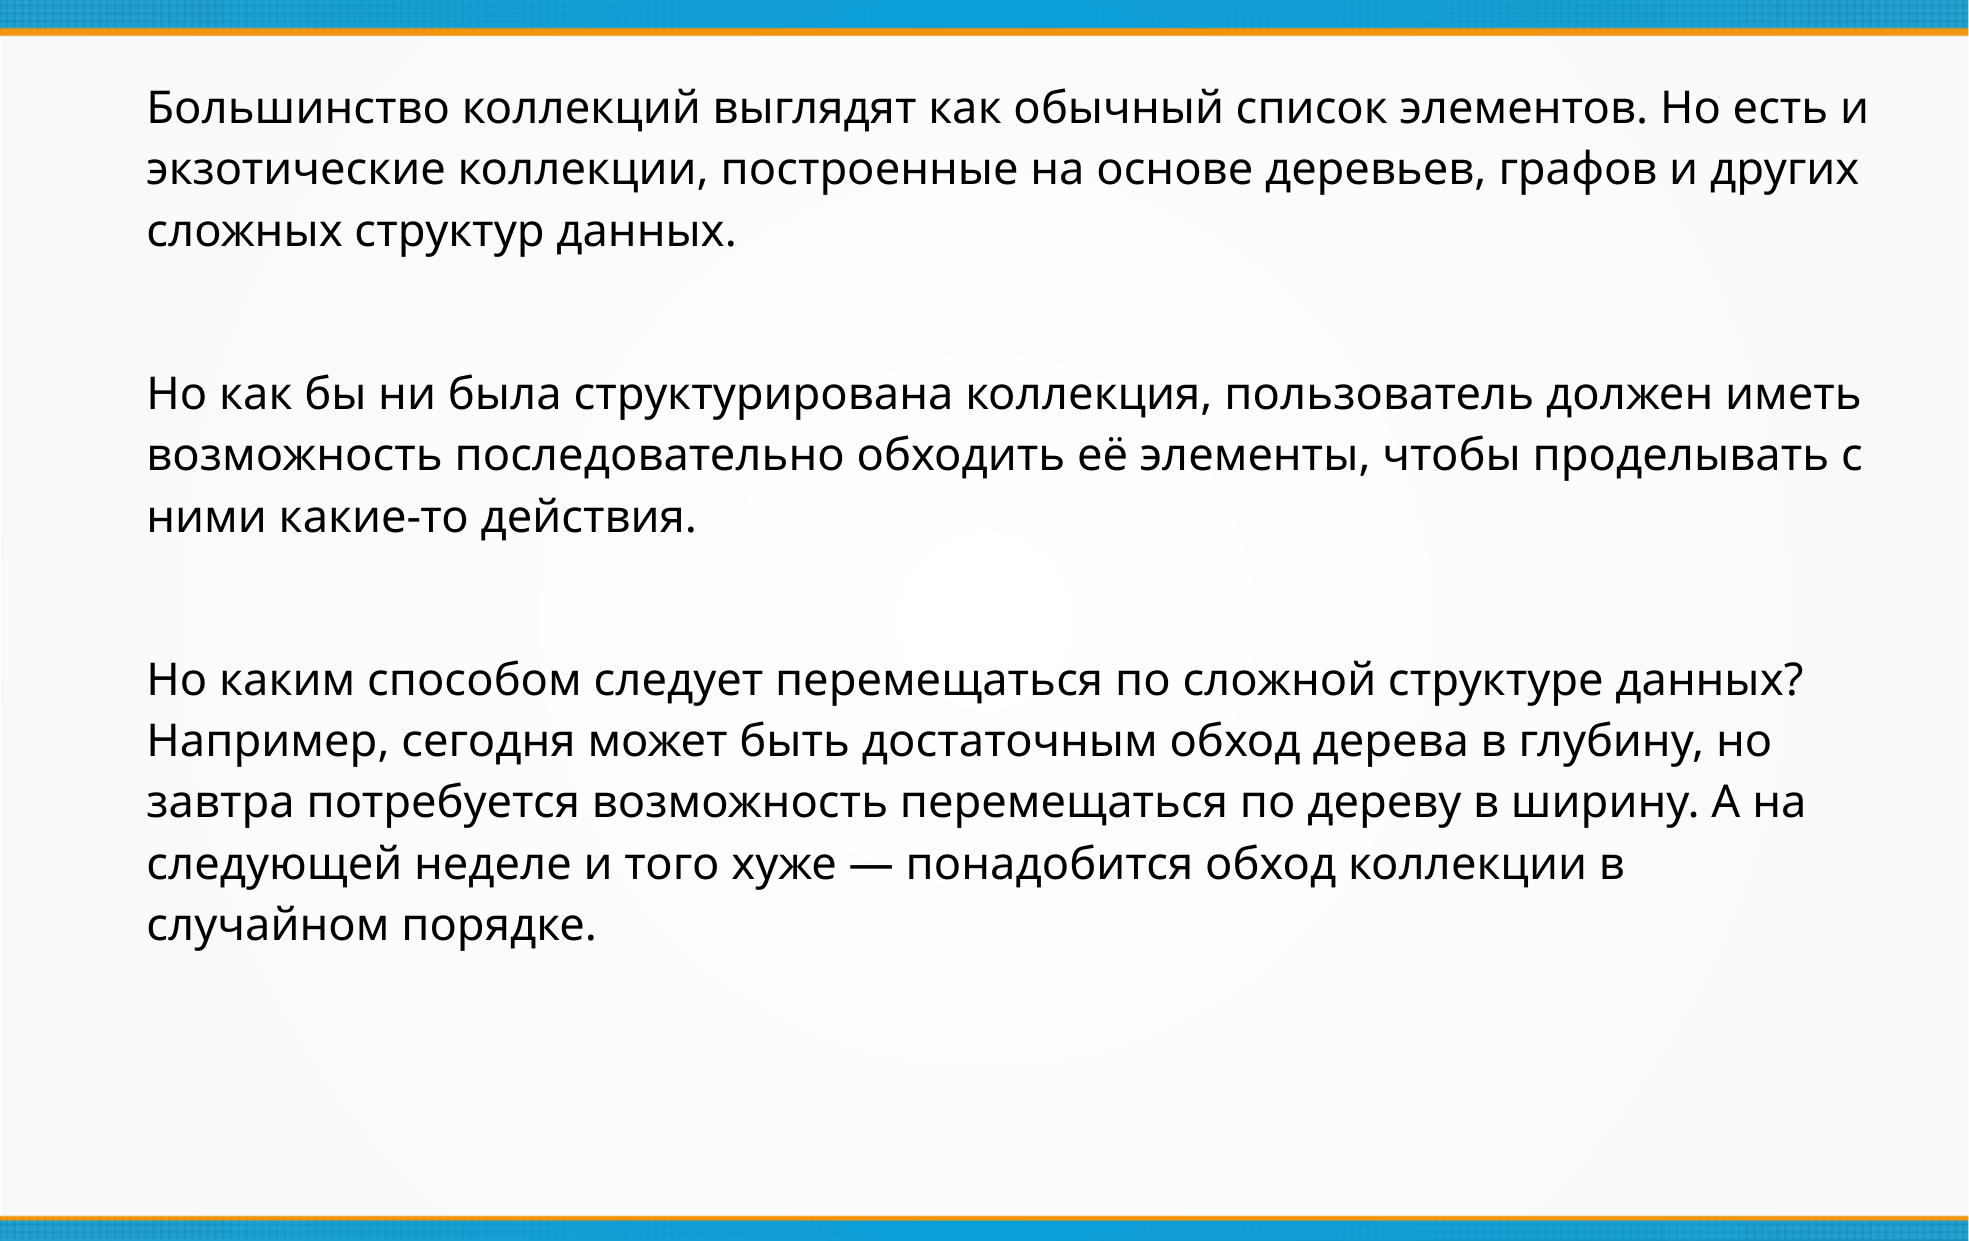

# Большинство коллекций выглядят как обычный список элементов. Но есть и экзотические коллекции, построенные на основе деревьев, графов и других сложных структур данных.
Но как бы ни была структурирована коллекция, пользователь должен иметь возможность последовательно обходить её элементы, чтобы проделывать с ними какие-то действия.
Но каким способом следует перемещаться по сложной структуре данных? Например, сегодня может быть достаточным обход дерева в глубину, но завтра потребуется возможность перемещаться по дереву в ширину. А на следующей неделе и того хуже — понадобится обход коллекции в случайном порядке.